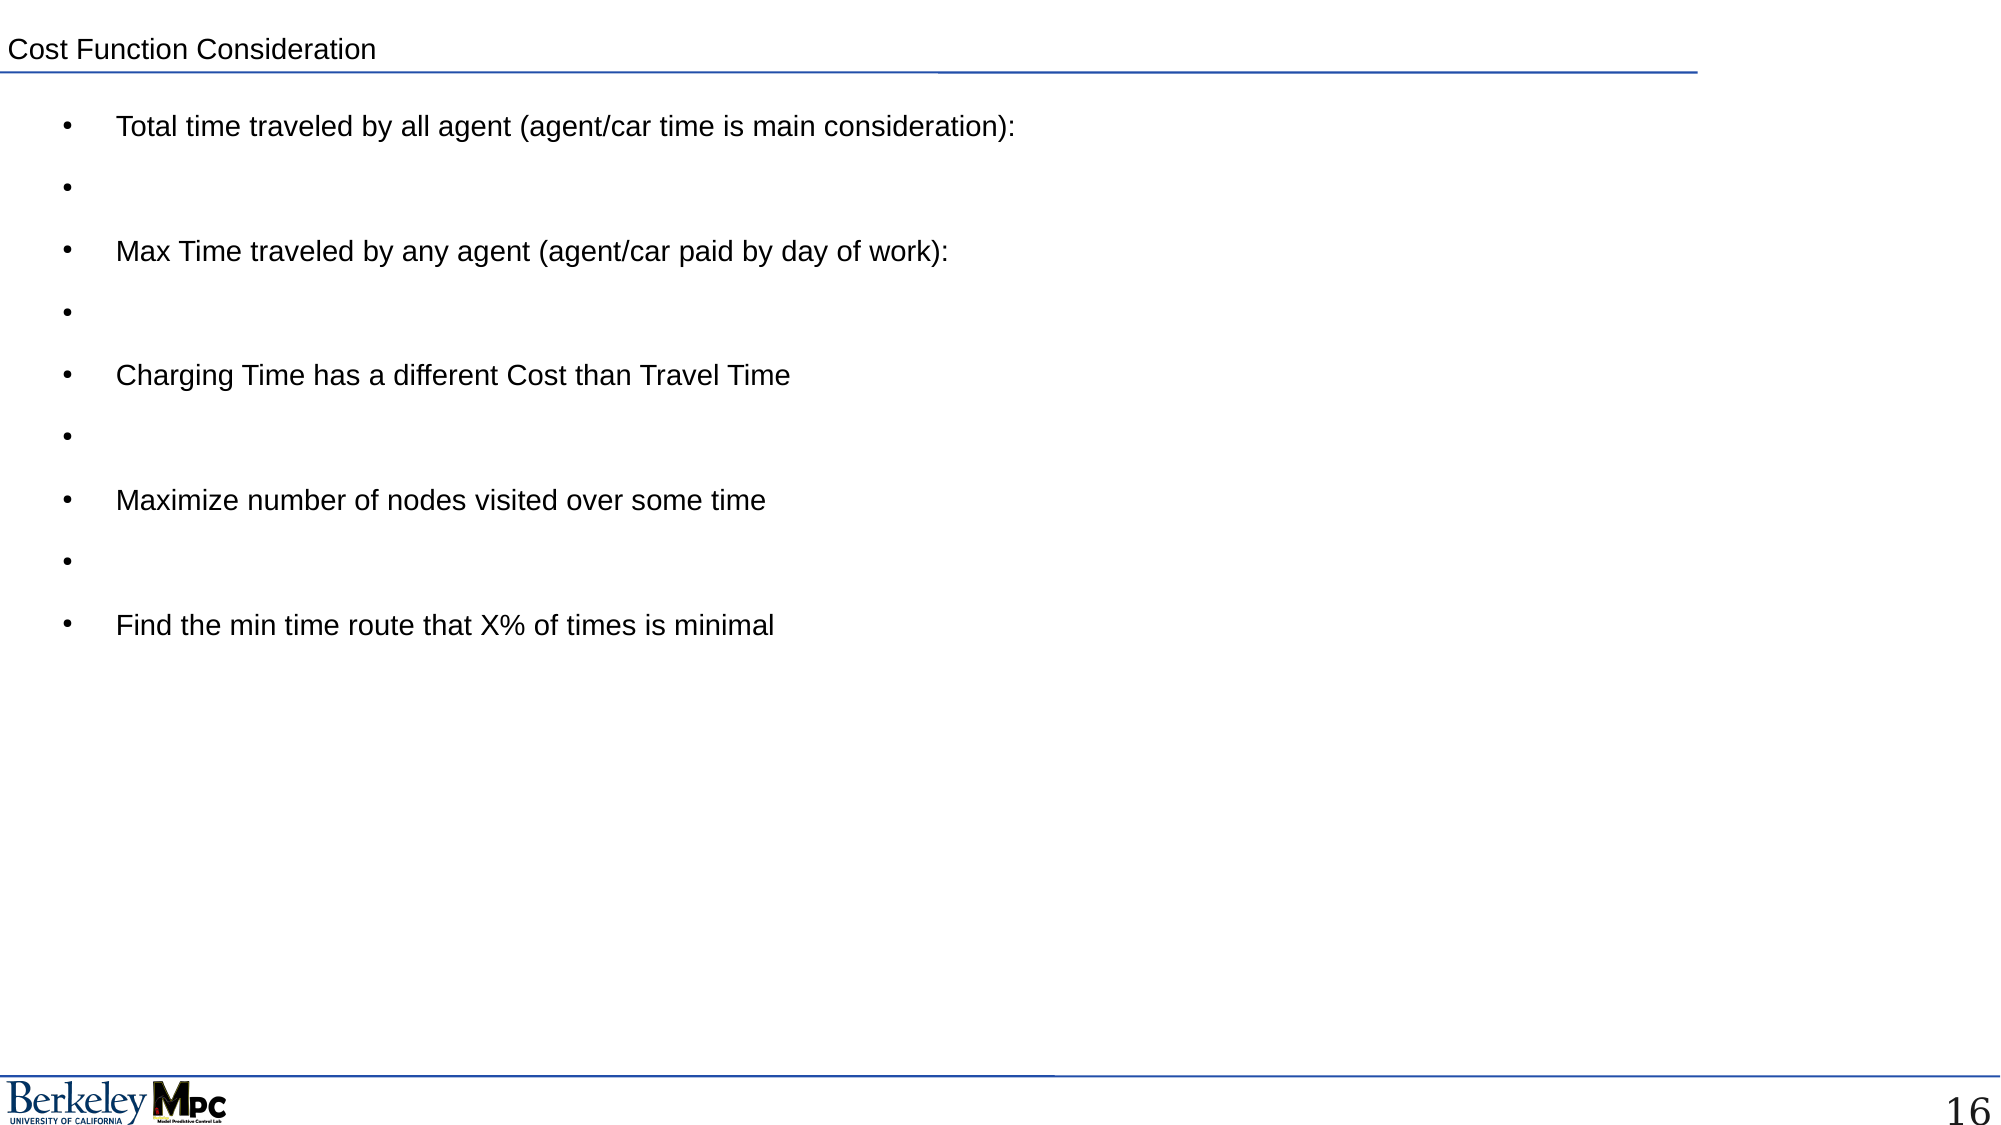

# Cost Function Consideration
Total time traveled by all agent (agent/car time is main consideration):
Max Time traveled by any agent (agent/car paid by day of work):
Charging Time has a different Cost than Travel Time
Maximize number of nodes visited over some time
Find the min time route that X% of times is minimal
16